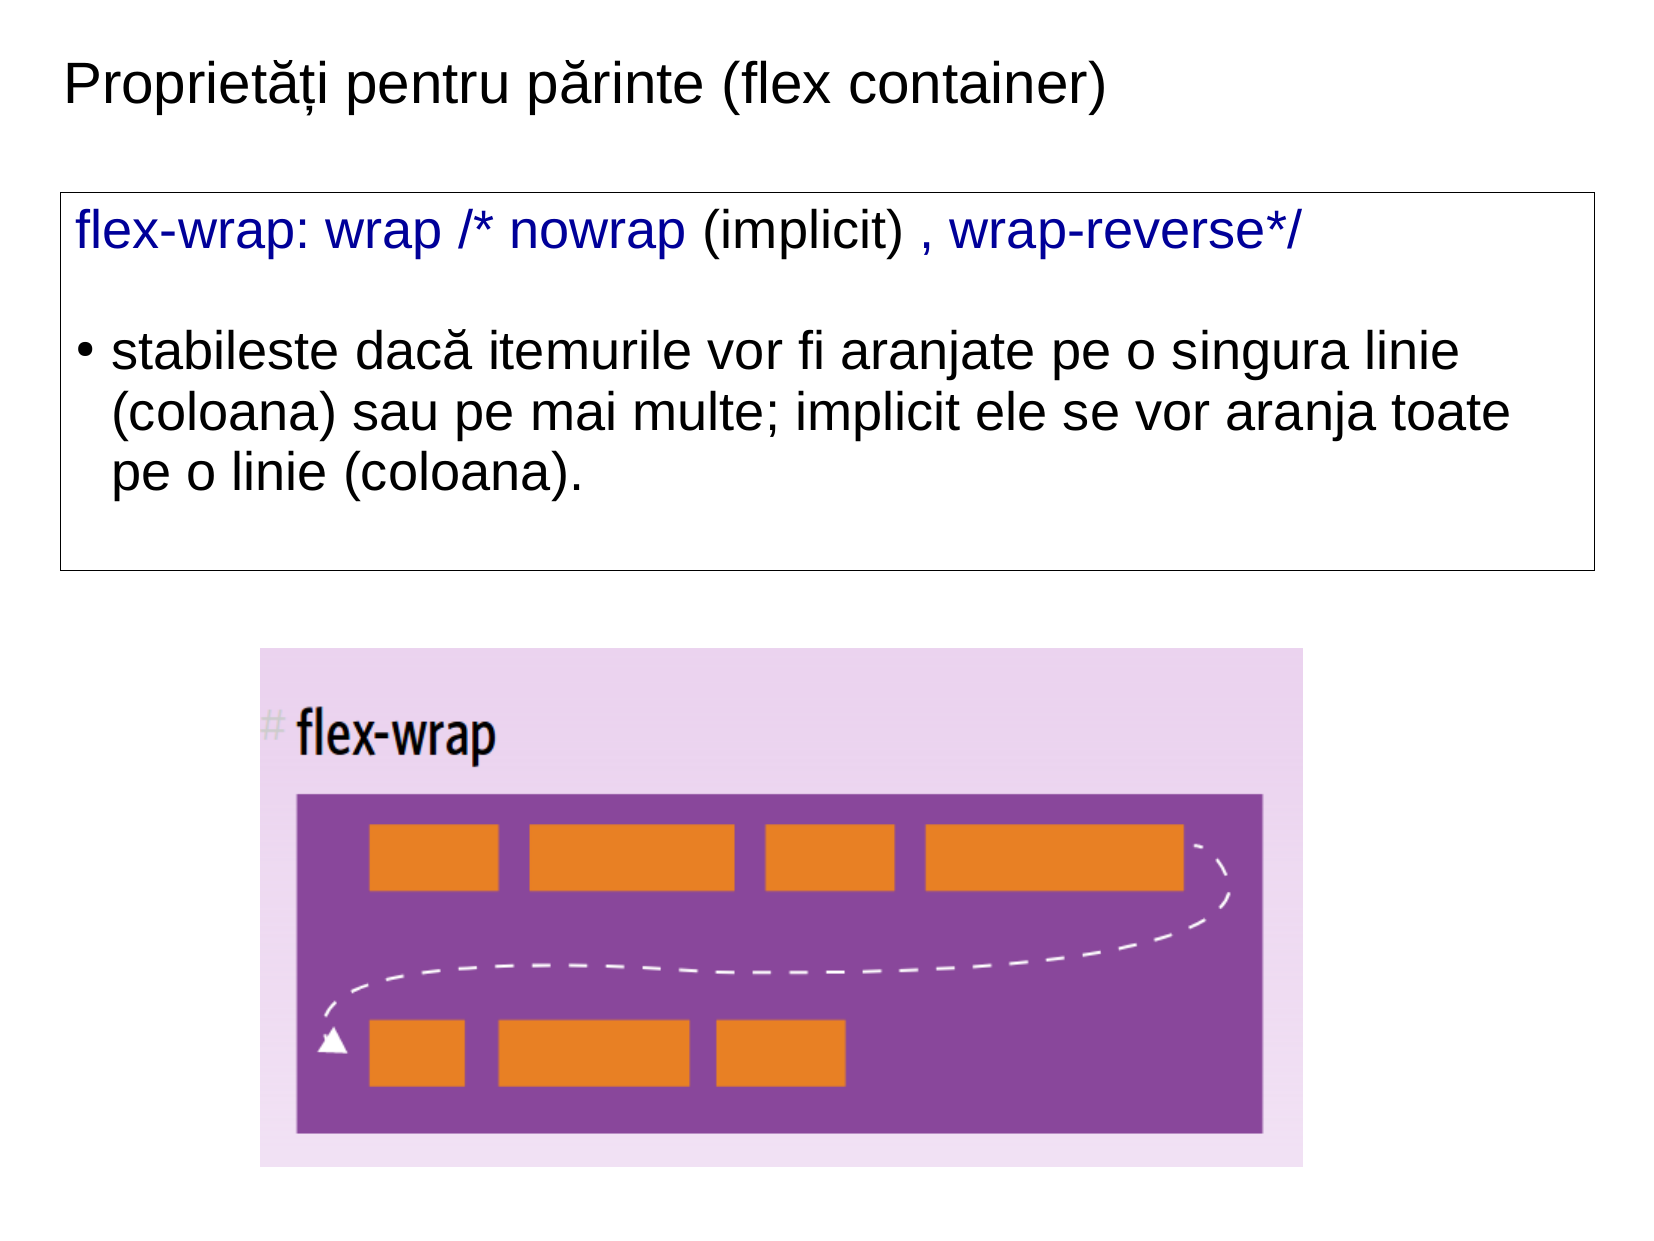

Proprietăți pentru părinte (flex container)
flex-wrap: wrap /* nowrap (implicit) , wrap-reverse*/
stabileste dacă itemurile vor fi aranjate pe o singura linie (coloana) sau pe mai multe; implicit ele se vor aranja toate pe o linie (coloana).